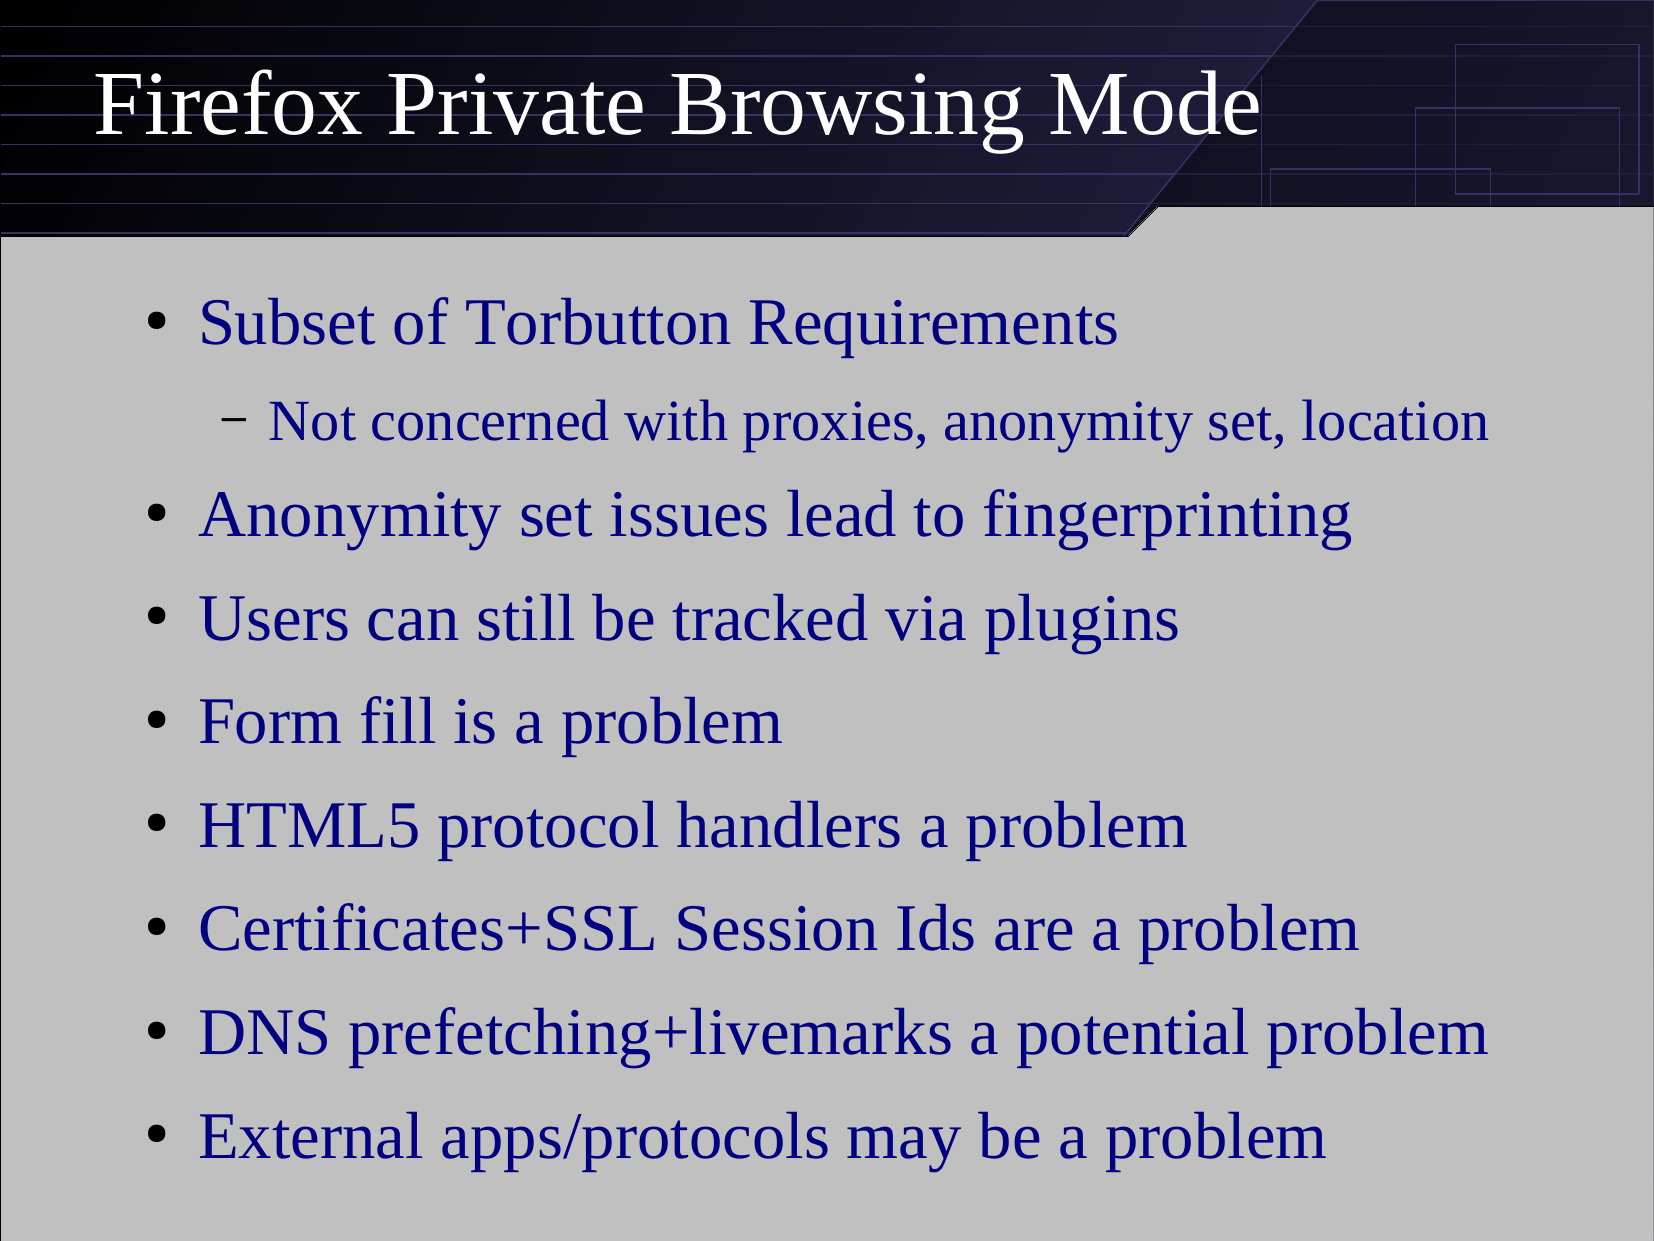

# Firefox Private Browsing Mode
Subset of Torbutton Requirements
Not concerned with proxies, anonymity set, location
Anonymity set issues lead to fingerprinting
Users can still be tracked via plugins
Form fill is a problem
HTML5 protocol handlers a problem
Certificates+SSL Session Ids are a problem
DNS prefetching+livemarks a potential problem
External apps/protocols may be a problem